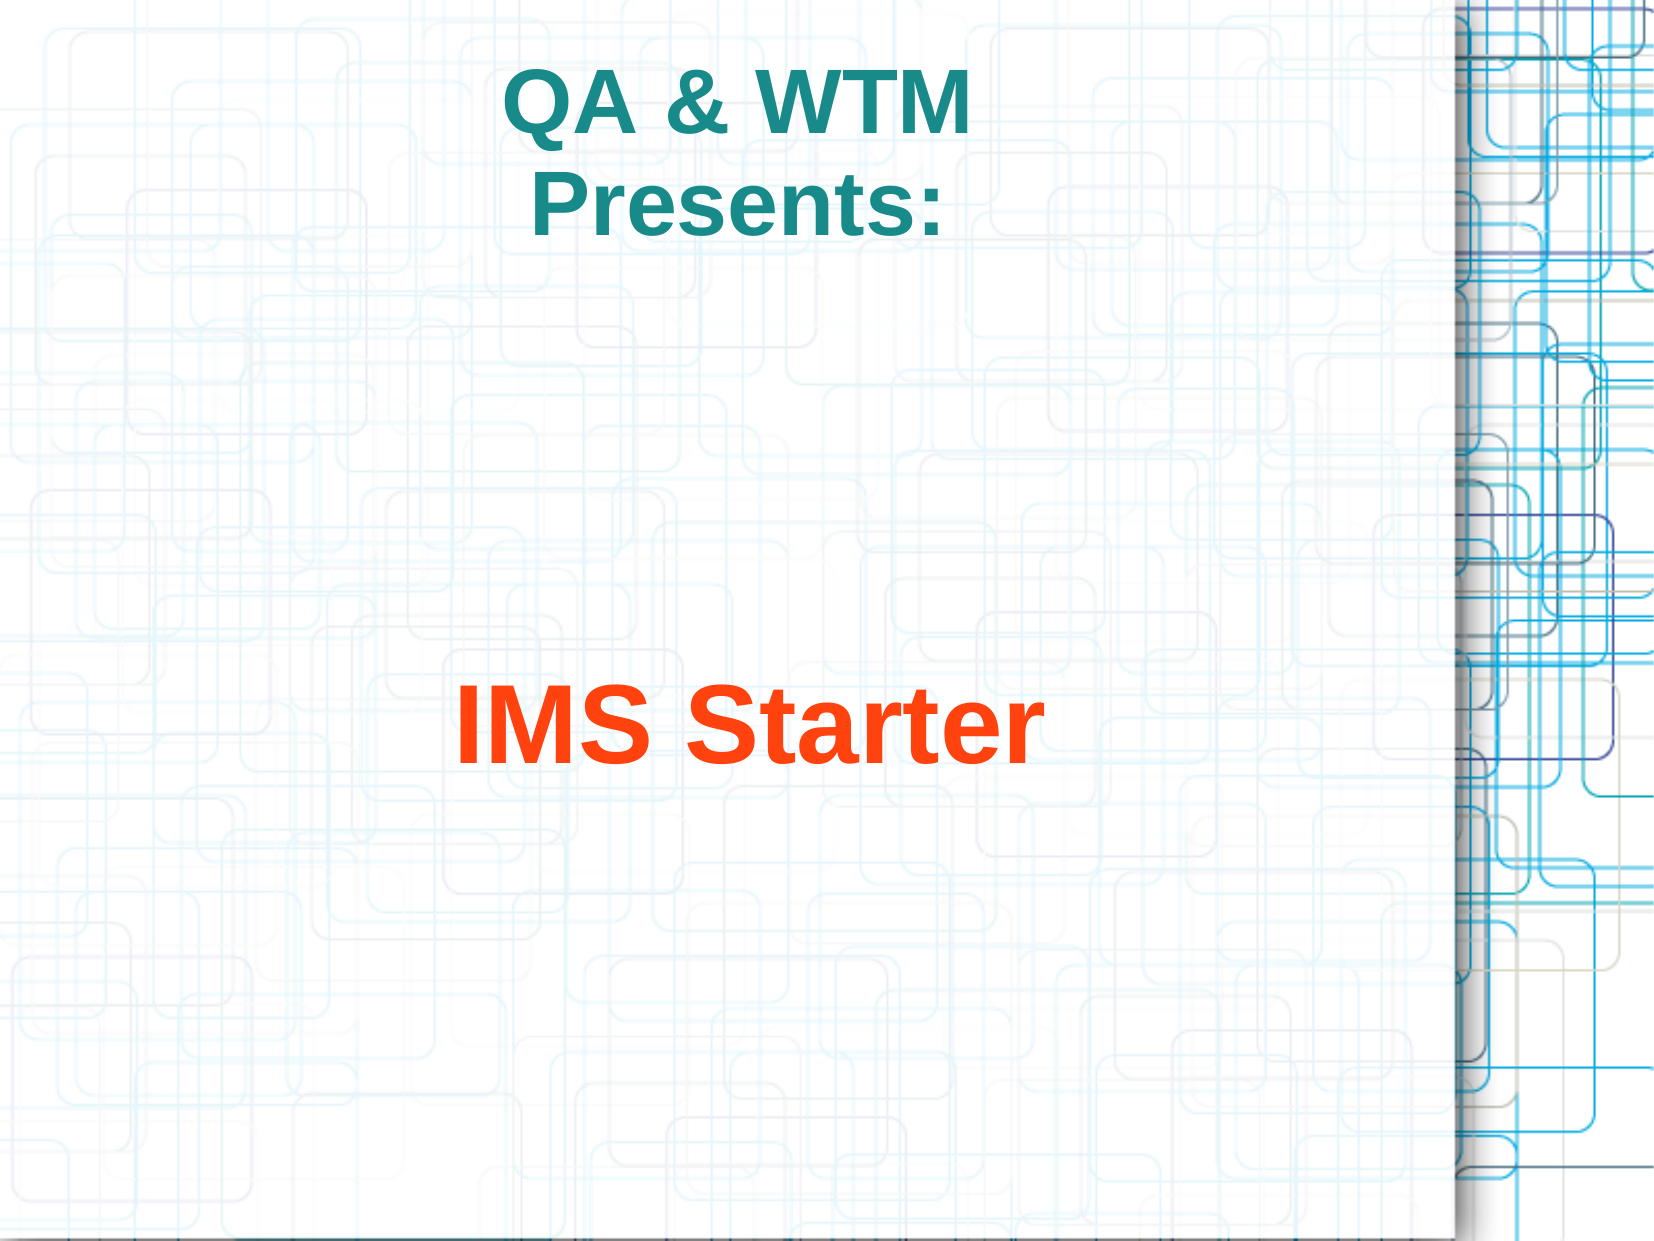

# QA & WTM Presents:
IMS Starter